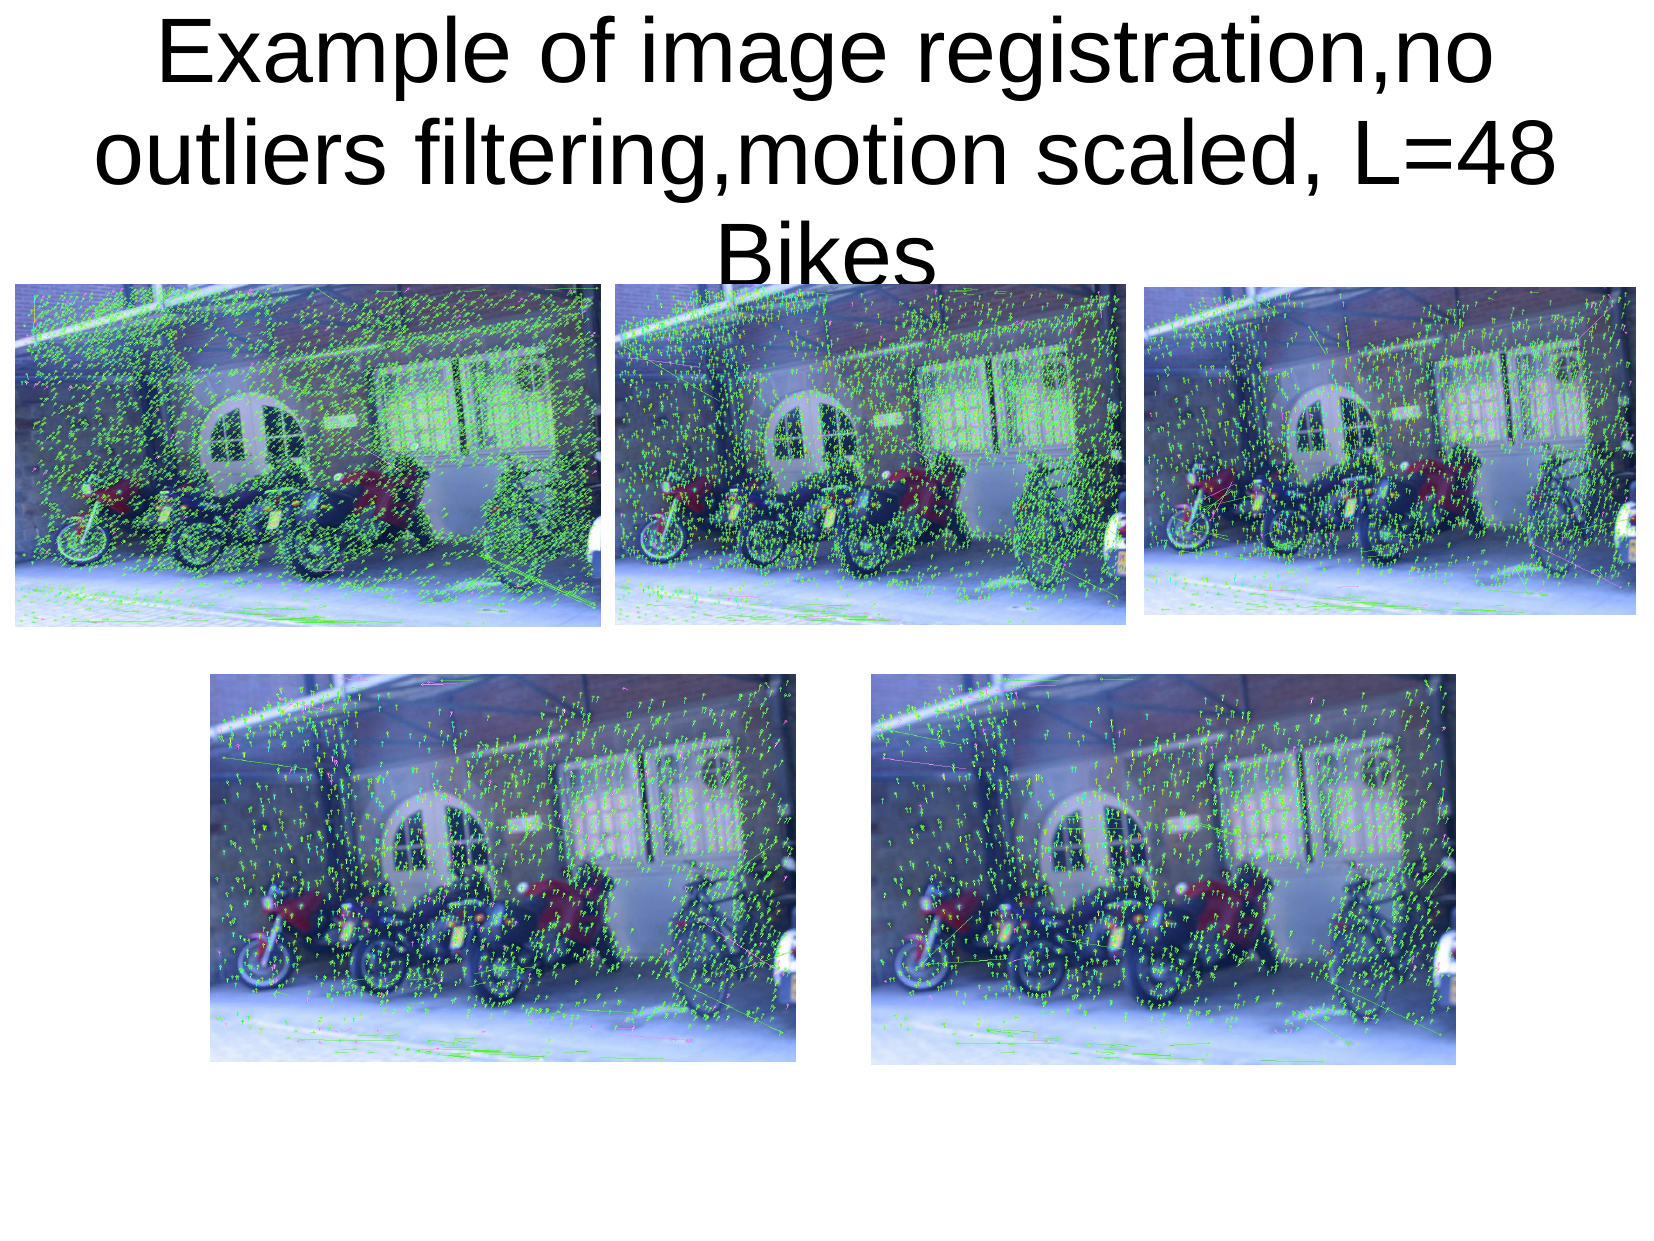

# Example of image registration,no outliers filtering,motion scaled, L=48 Bikes